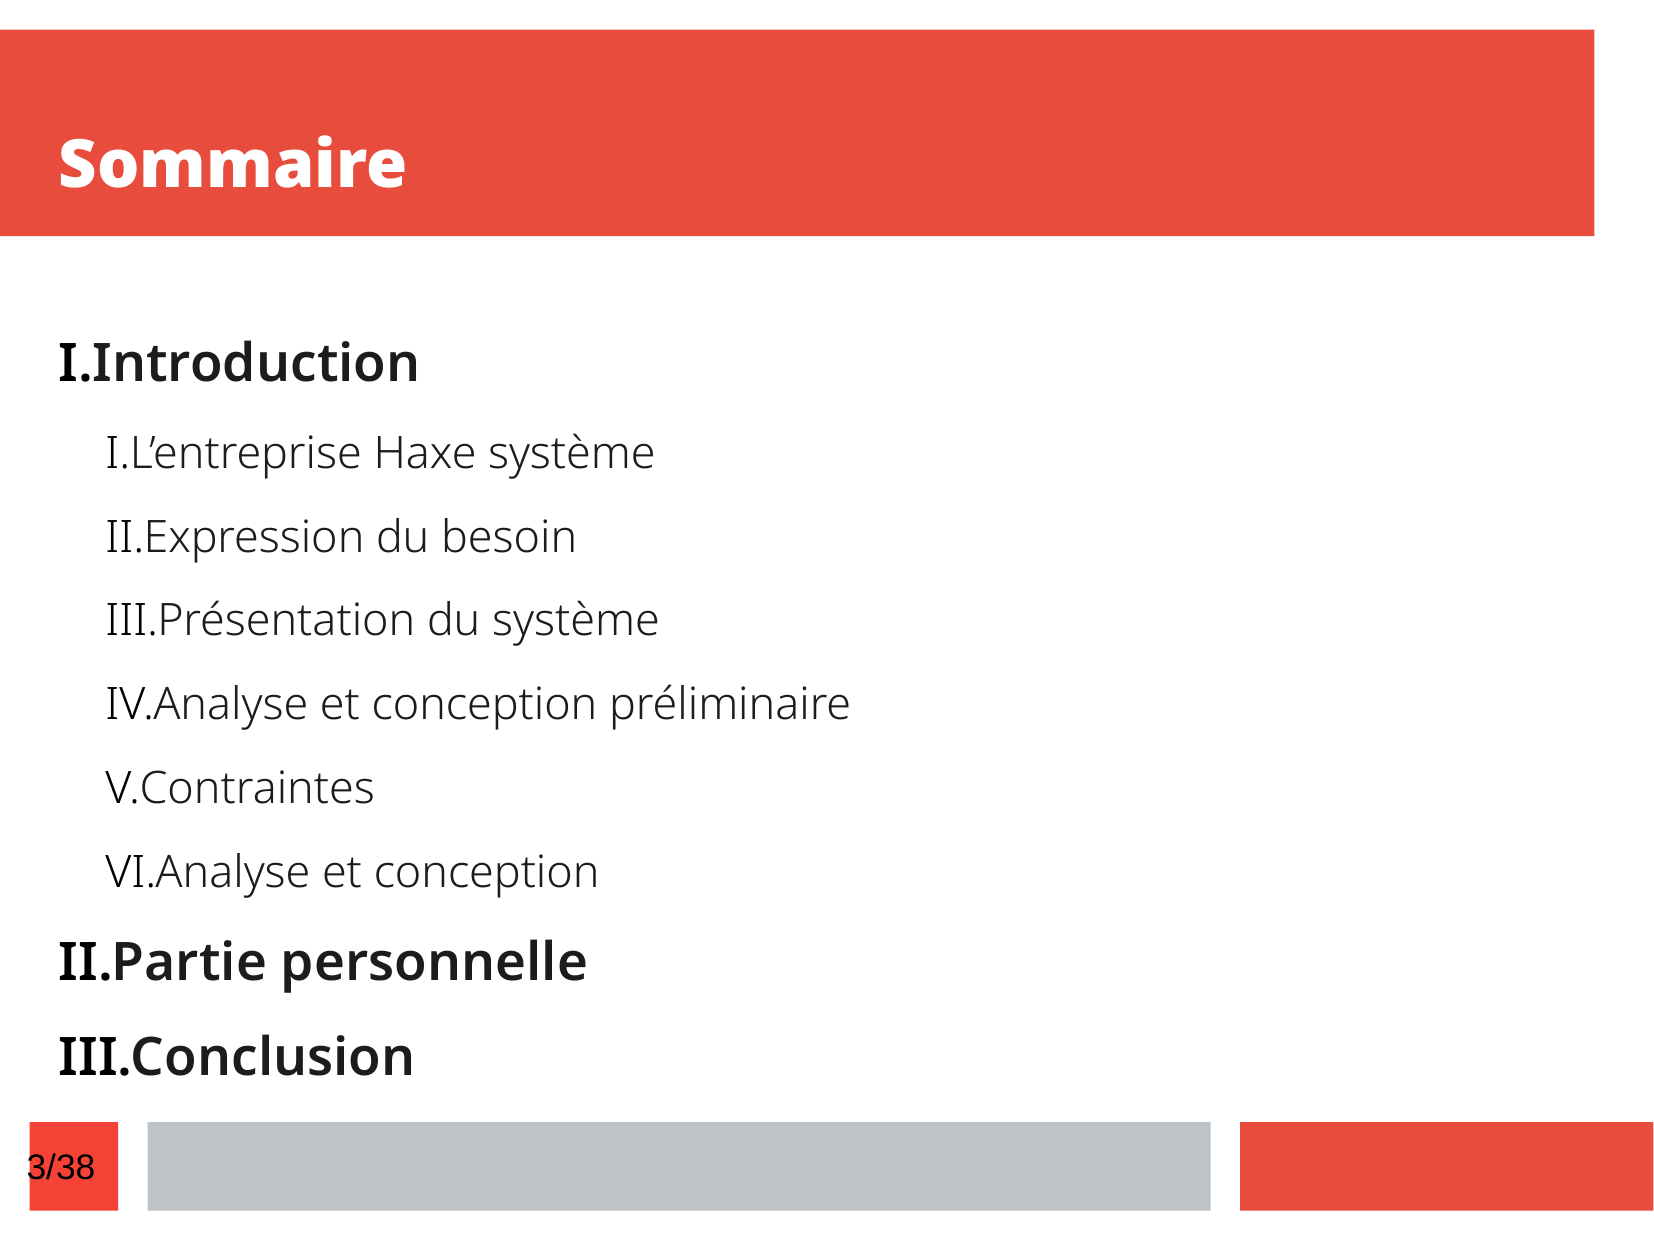

# Sommaire
Introduction
L’entreprise Haxe système
Expression du besoin
Présentation du système
Analyse et conception préliminaire
Contraintes
Analyse et conception
Partie personnelle
Conclusion